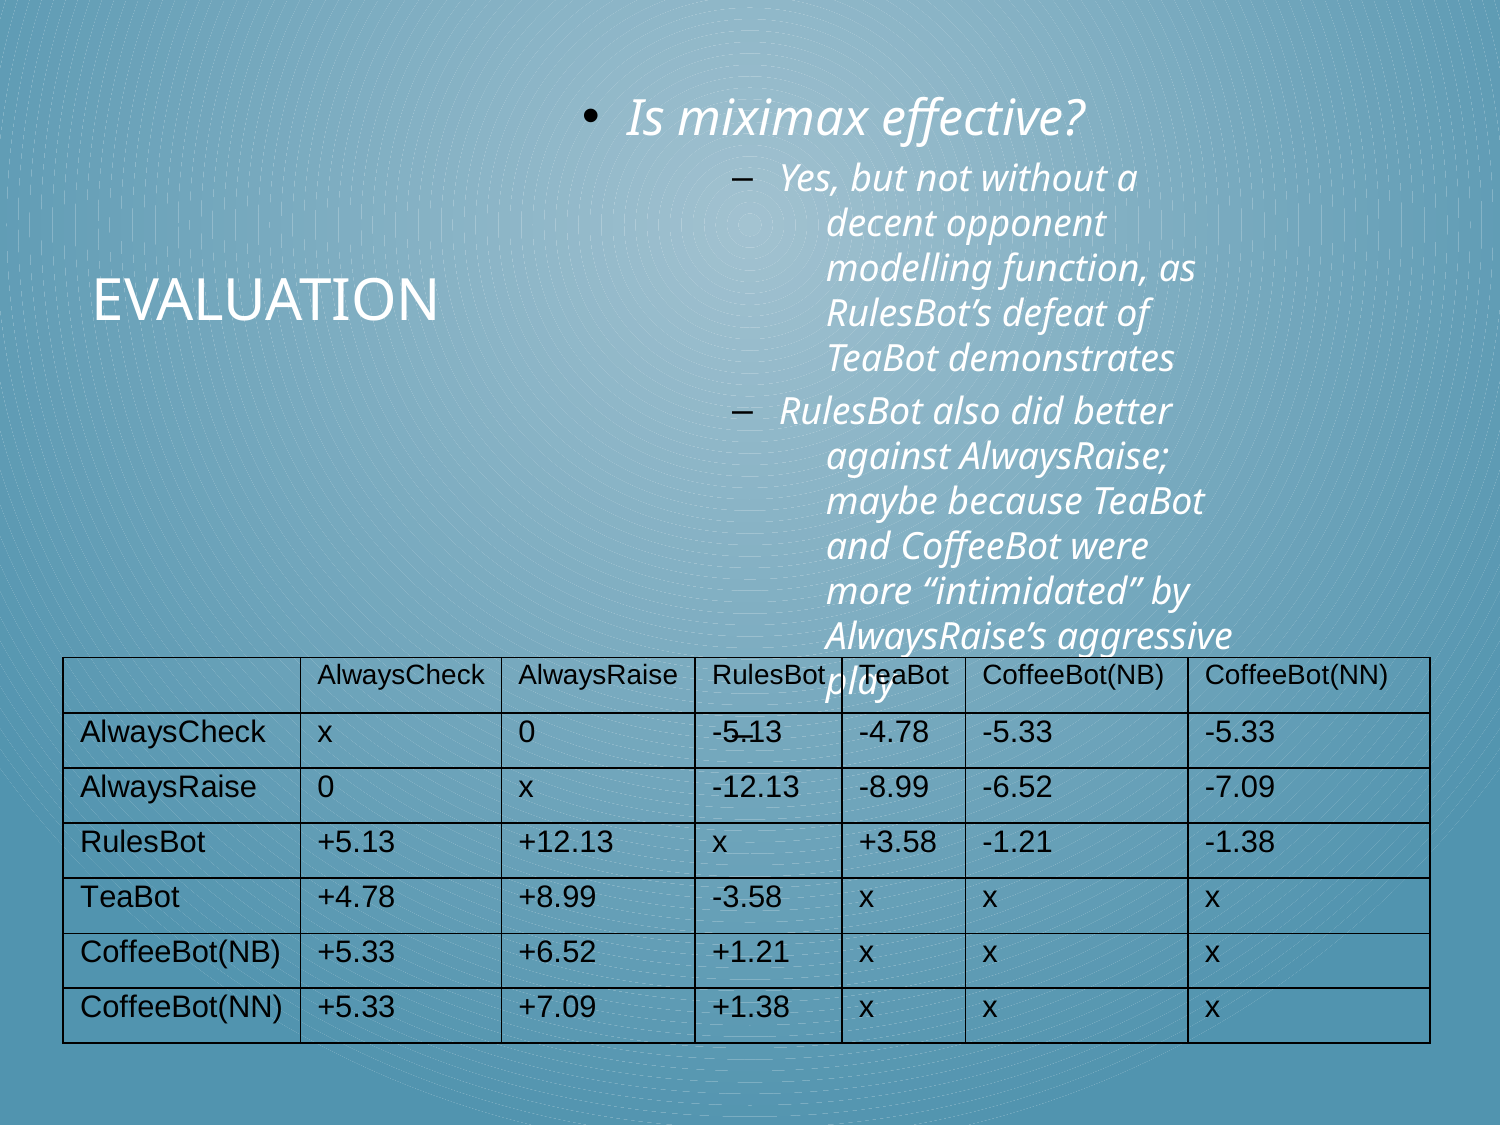

# Is miximax effective?
Yes, but not without a decent opponent modelling function, as RulesBot’s defeat of TeaBot demonstrates
RulesBot also did better against AlwaysRaise; maybe because TeaBot and CoffeeBot were more “intimidated” by AlwaysRaise’s aggressive play
evaluation